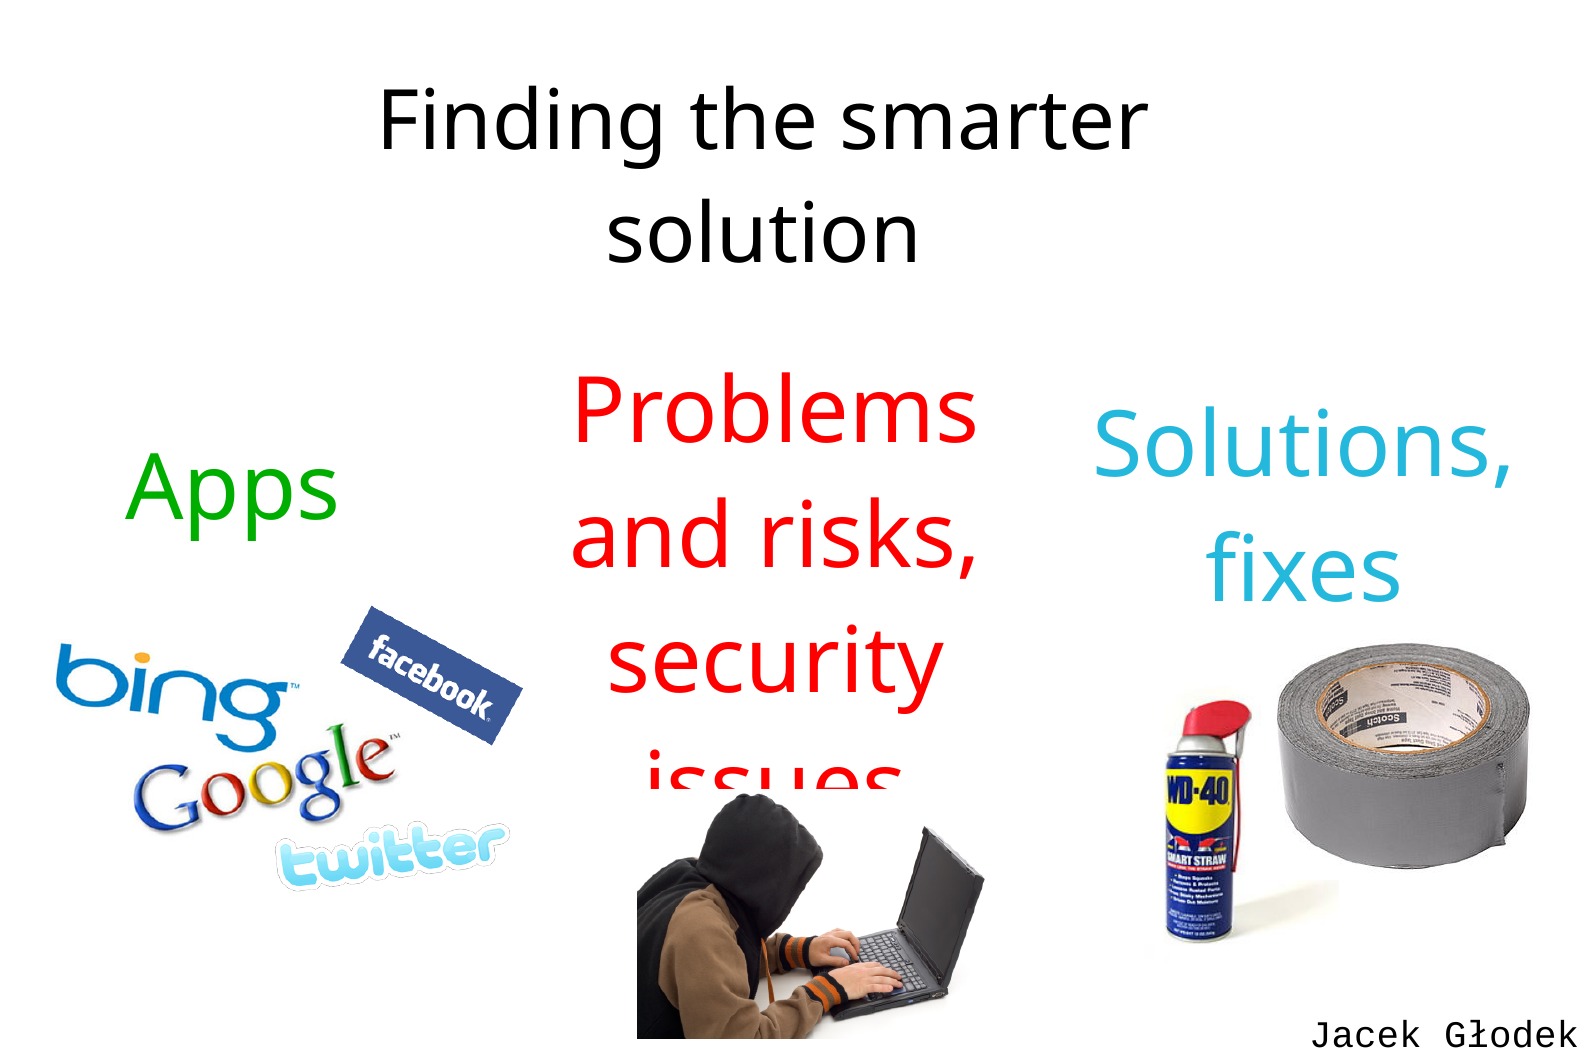

Finding the smarter solution
Problems and risks,
security issues
Solutions,
fixes
Apps
Jacek Głodek